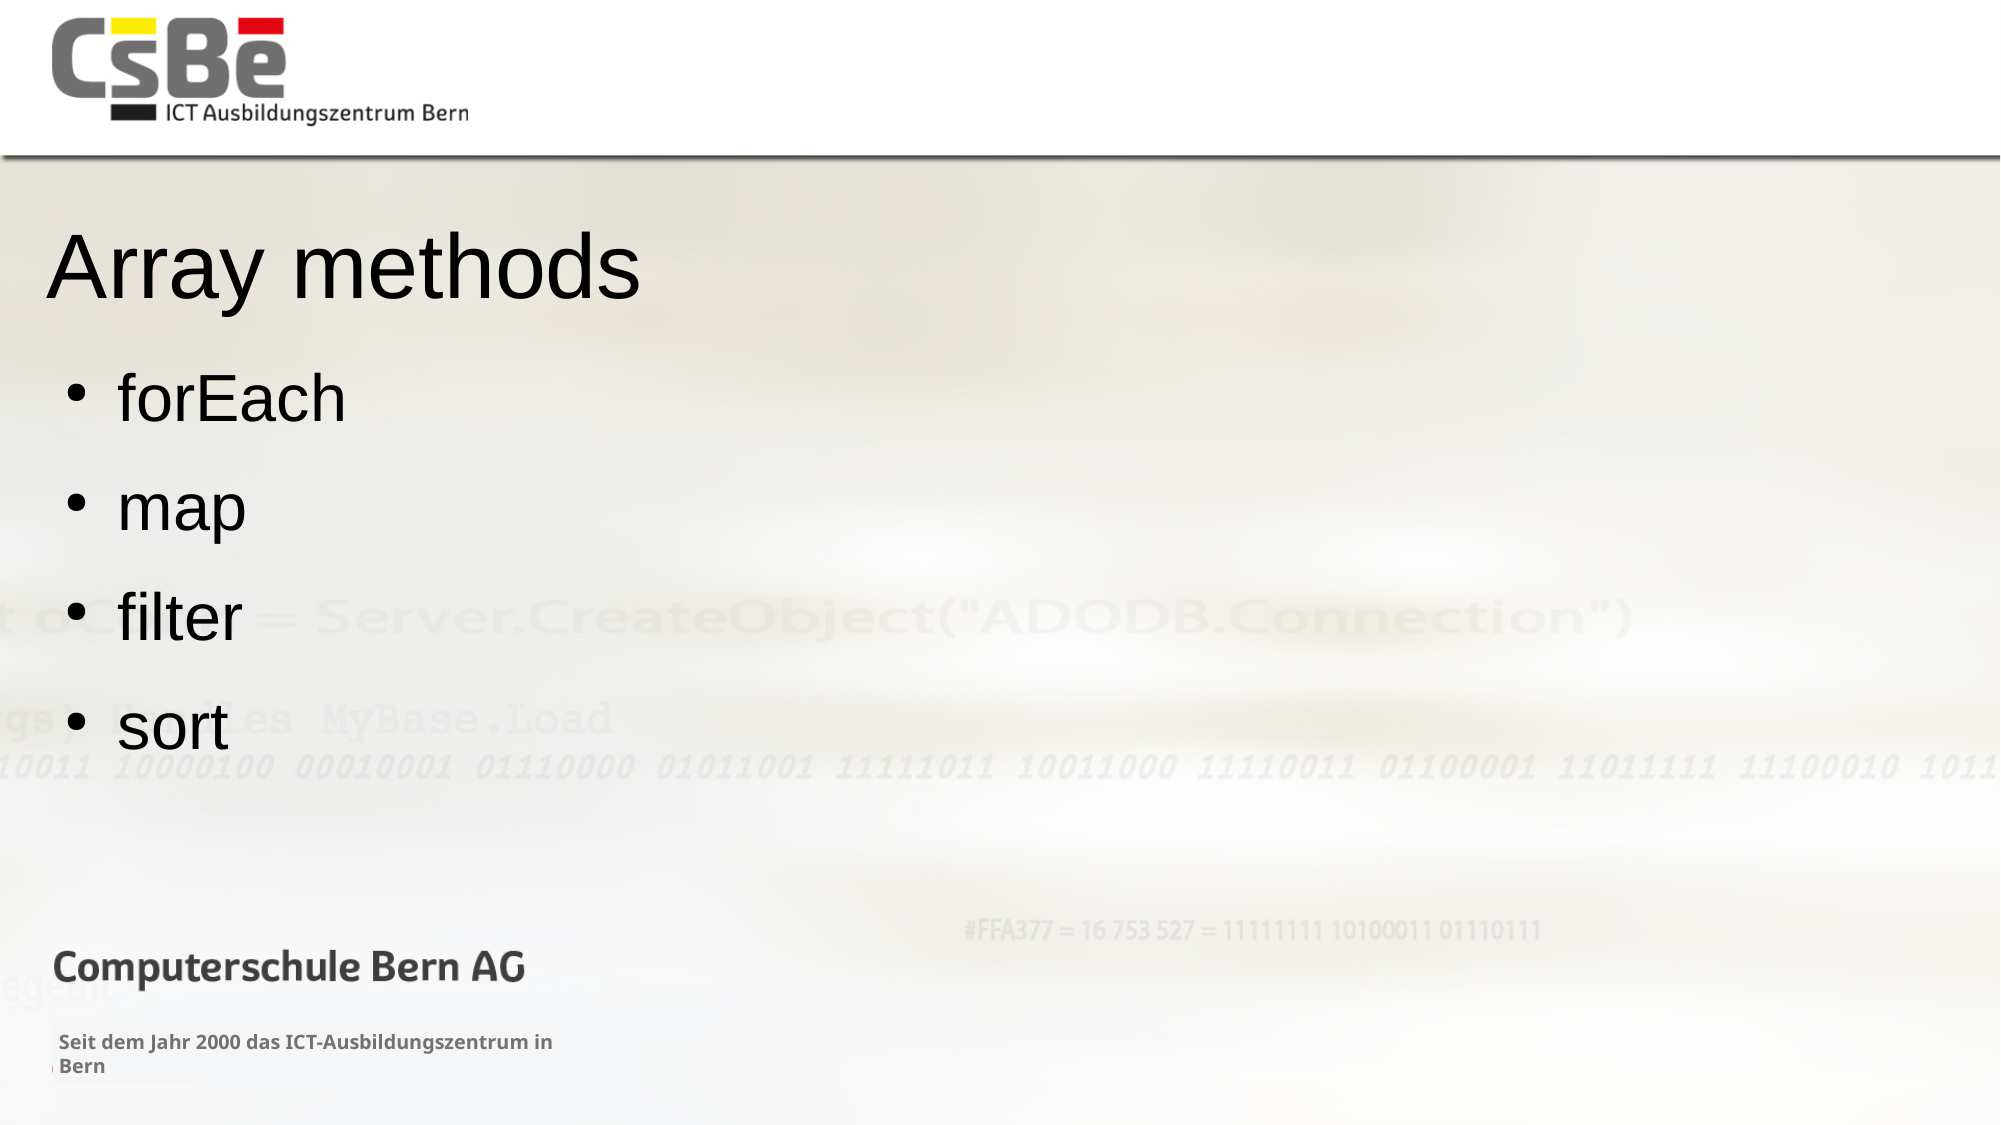

Array methods
# forEach
map
filter
sort